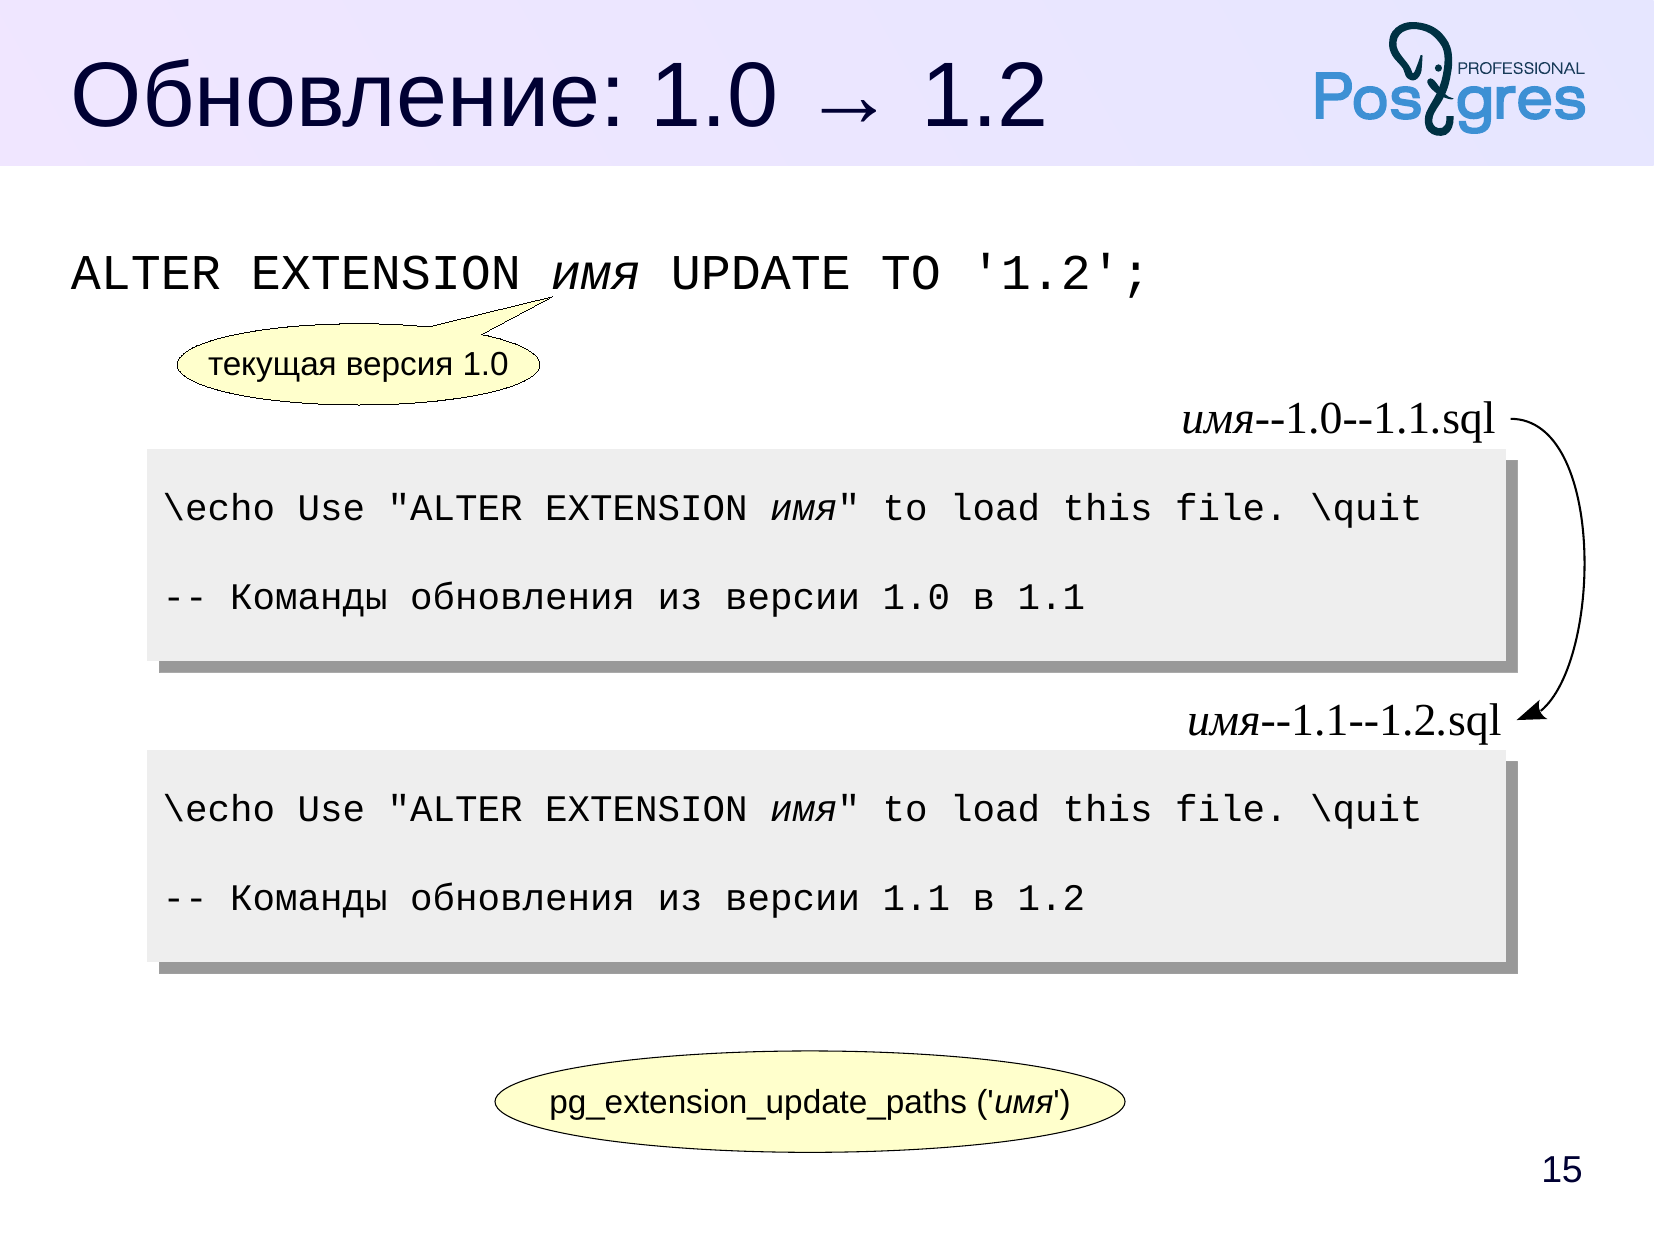

# Обновление: 1.0 → 1.2
ALTER EXTENSION имя UPDATE TO '1.2';
текущая версия 1.0
имя--1.0--1.1.sql
\echo Use "ALTER EXTENSION имя" to load this file. \quit
-- Команды обновления из версии 1.0 в 1.1
имя--1.1--1.2.sql
\echo Use "ALTER EXTENSION имя" to load this file. \quit
-- Команды обновления из версии 1.1 в 1.2
pg_extension_update_paths ('имя')